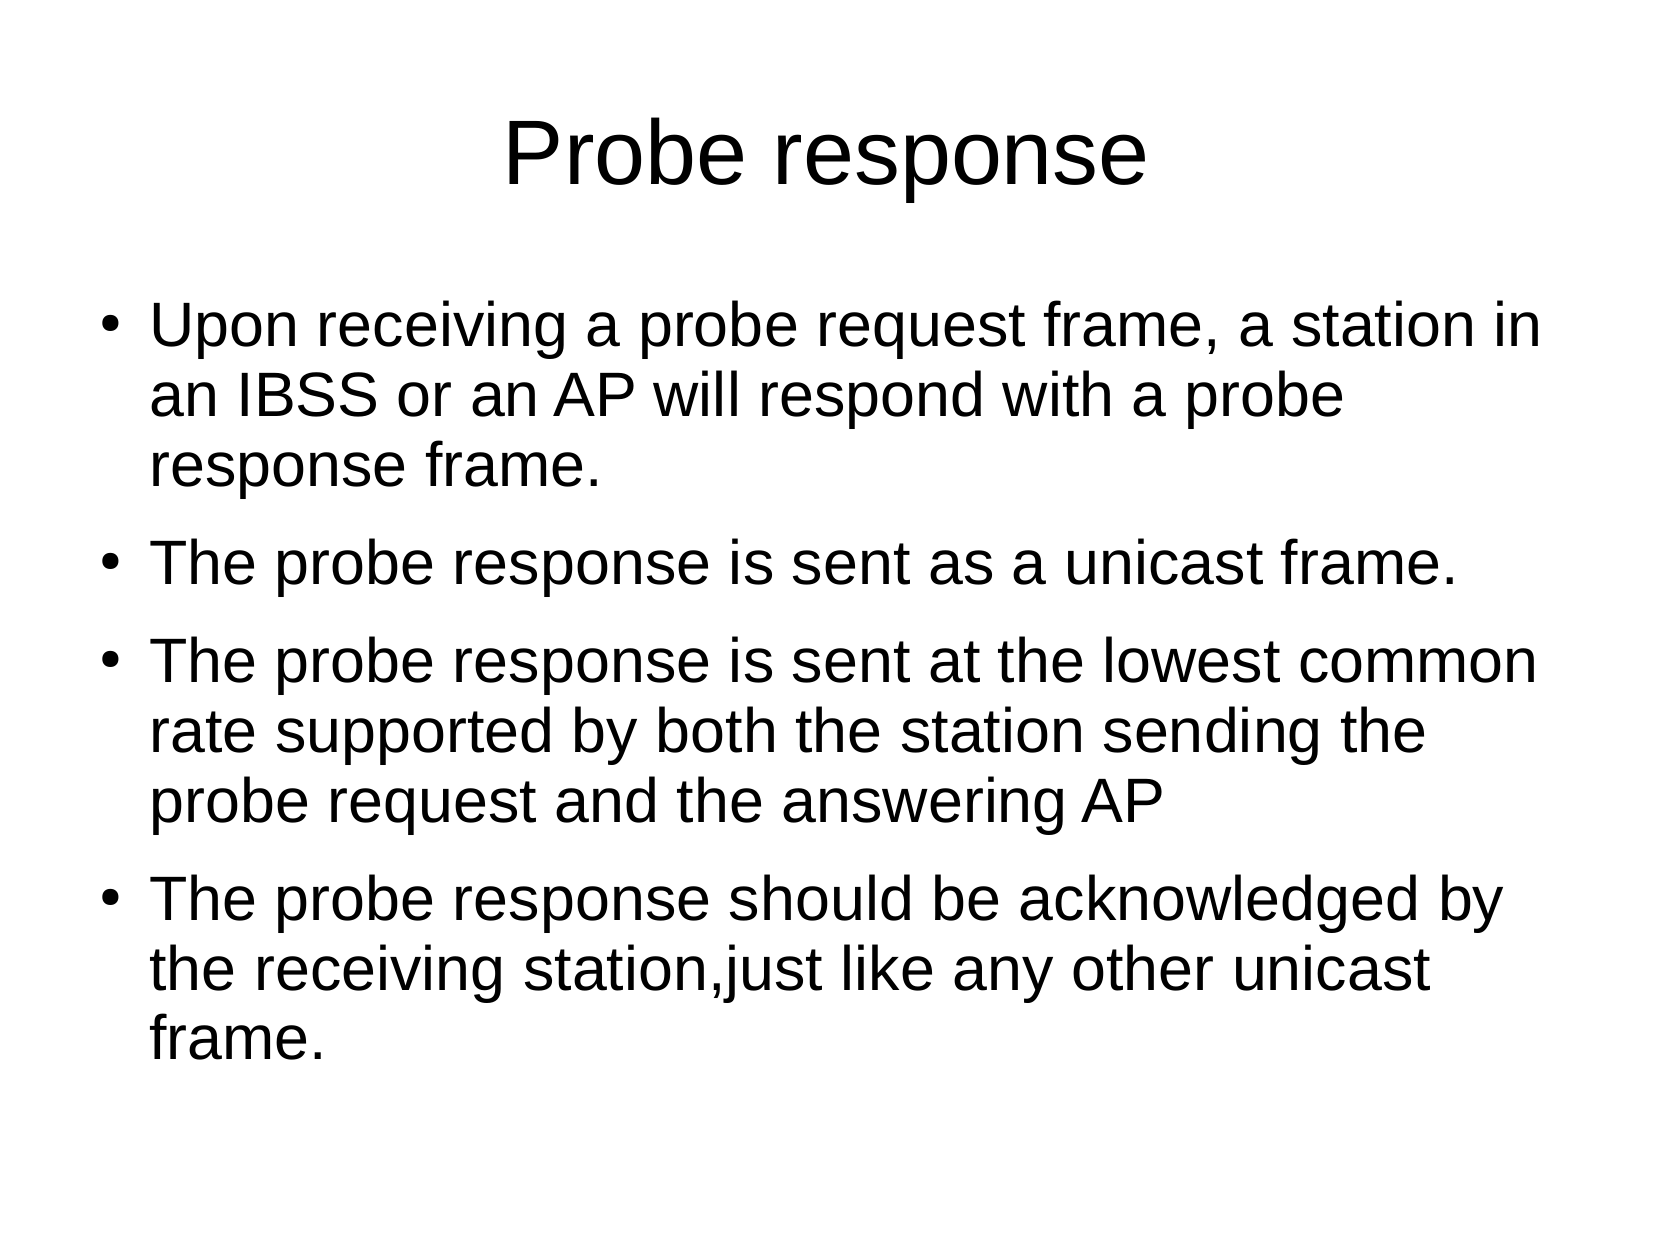

# Probe response
Upon receiving a probe request frame, a station in an IBSS or an AP will respond with a probe response frame.
The probe response is sent as a unicast frame.
The probe response is sent at the lowest common rate supported by both the station sending the probe request and the answering AP
The probe response should be acknowledged by the receiving station,just like any other unicast frame.